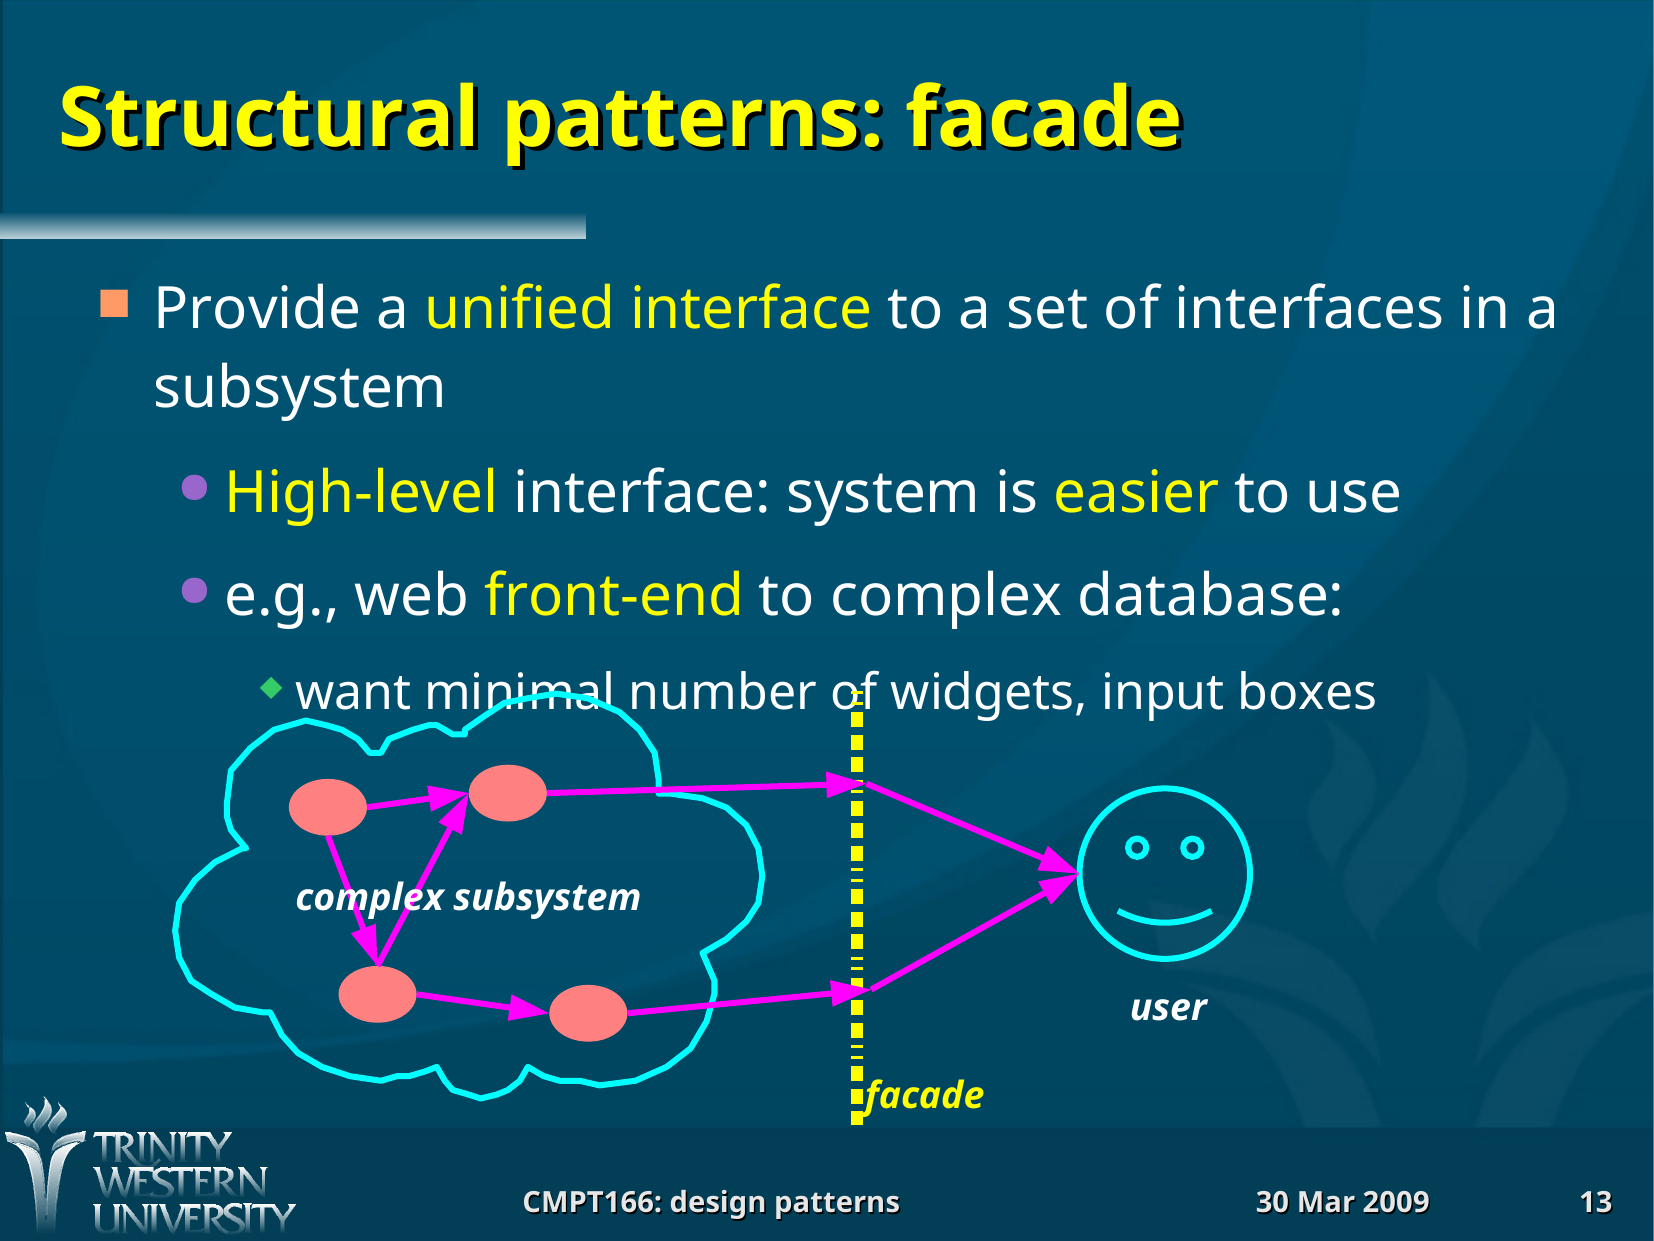

# Structural patterns: facade
Provide a unified interface to a set of interfaces in a subsystem
High-level interface: system is easier to use
e.g., web front-end to complex database:
want minimal number of widgets, input boxes
complex subsystem
user
facade
CMPT166: design patterns
30 Mar 2009
13